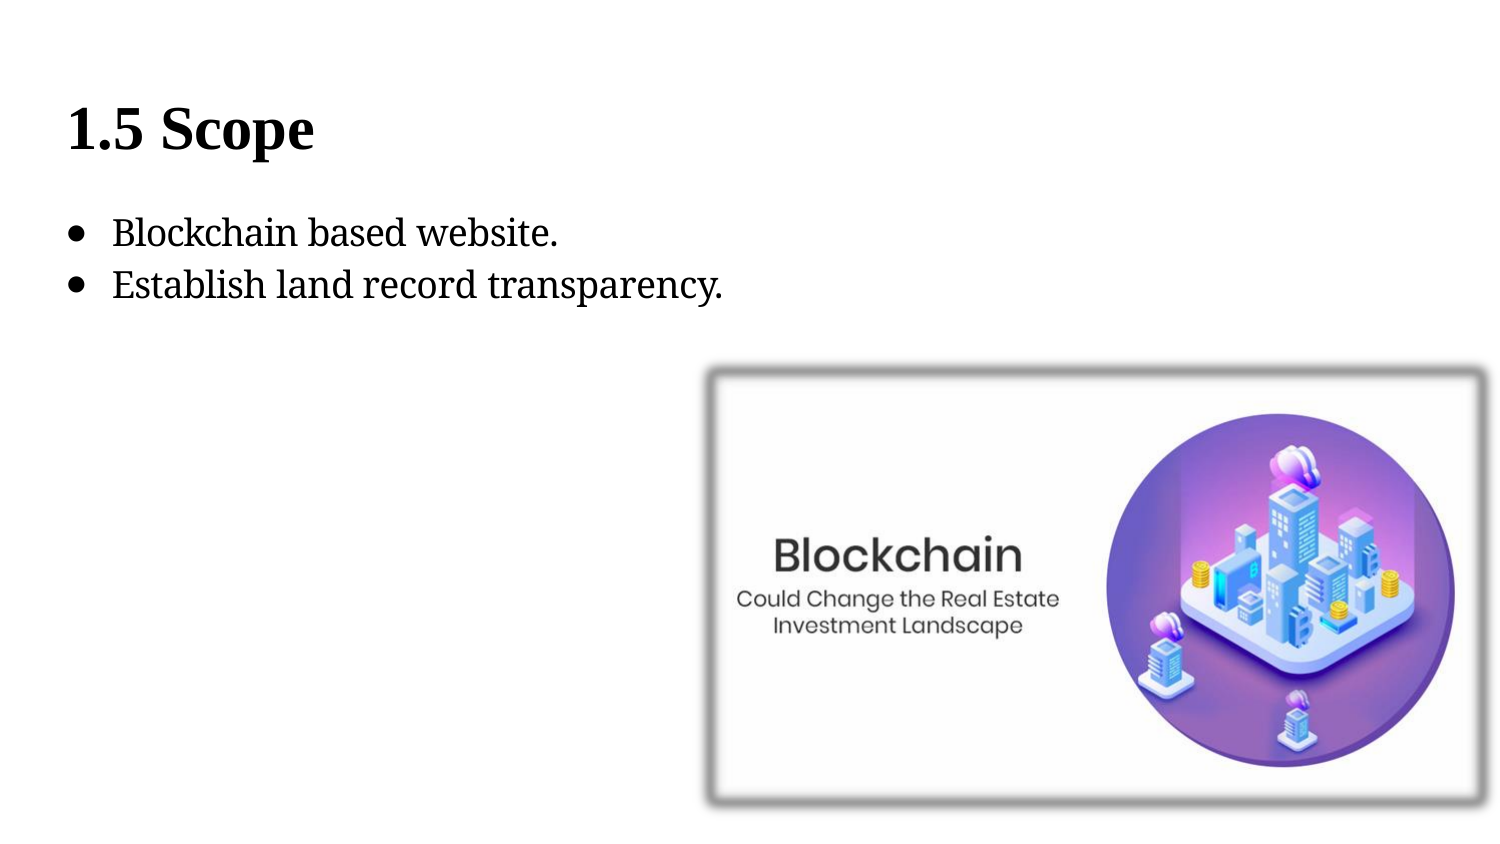

# 1.5 Scope
Blockchain based website.
Establish land record transparency.